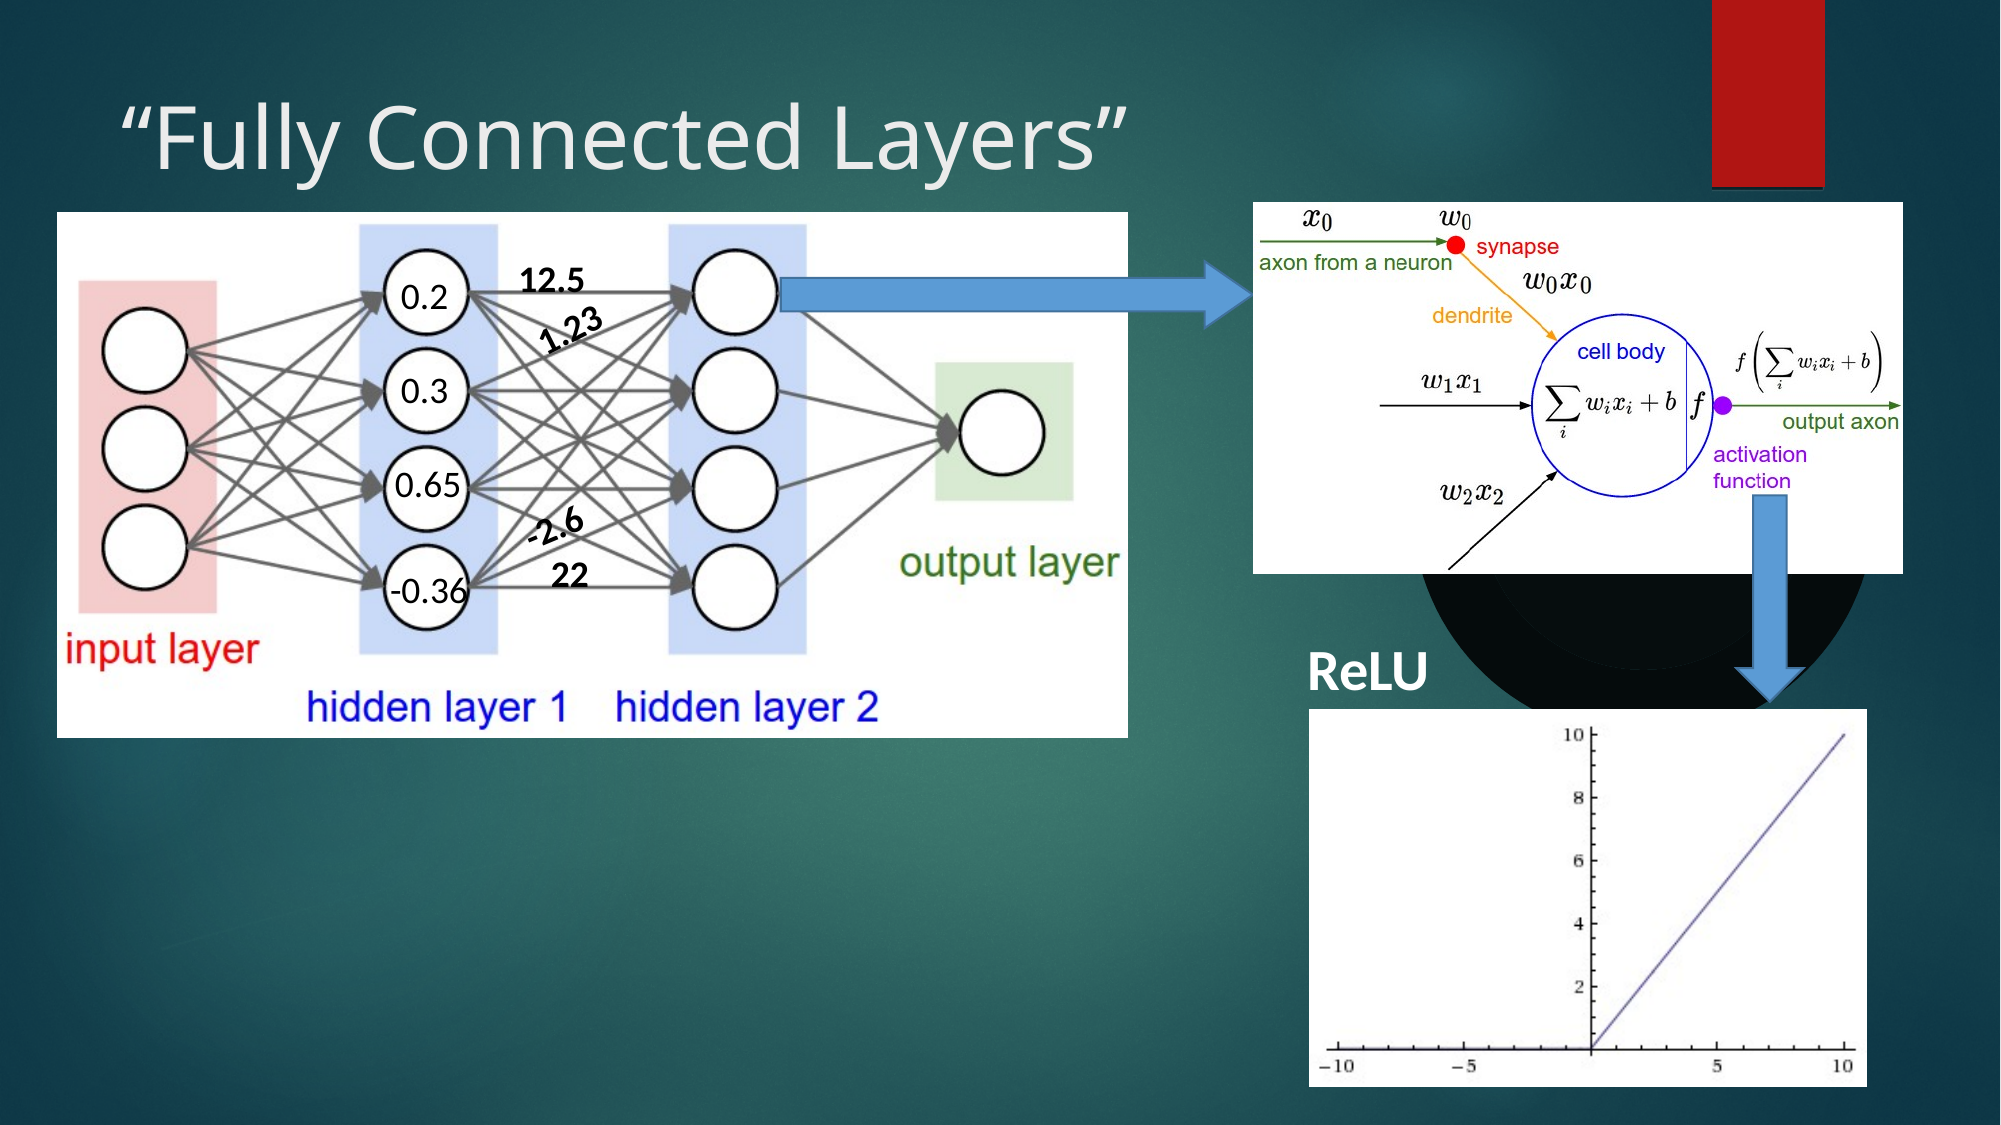

# “Fully Connected Layers”
12.5
0.2
1.23
0.3
0.65
-2.6
22
-0.36
ReLU